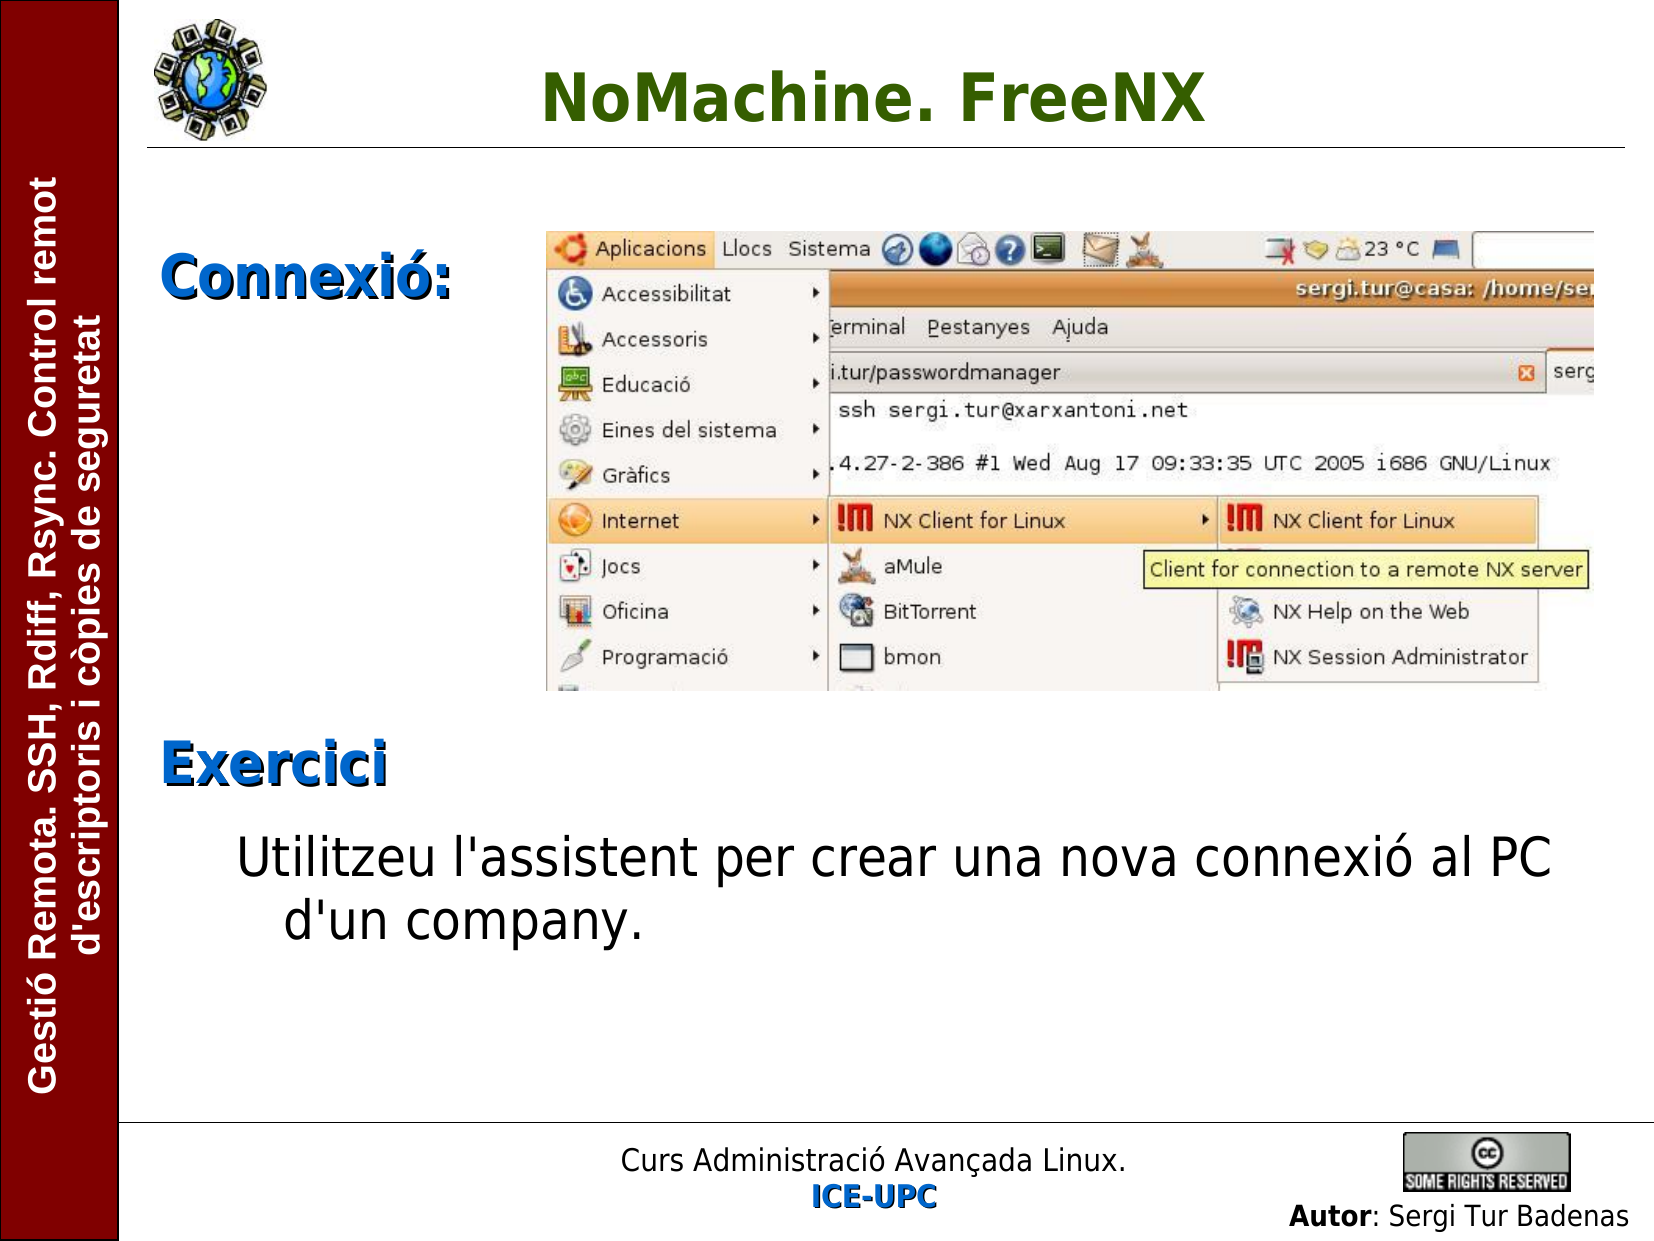

# NoMachine. FreeNX
Connexió:
Exercici
Utilitzeu l'assistent per crear una nova connexió al PC d'un company.